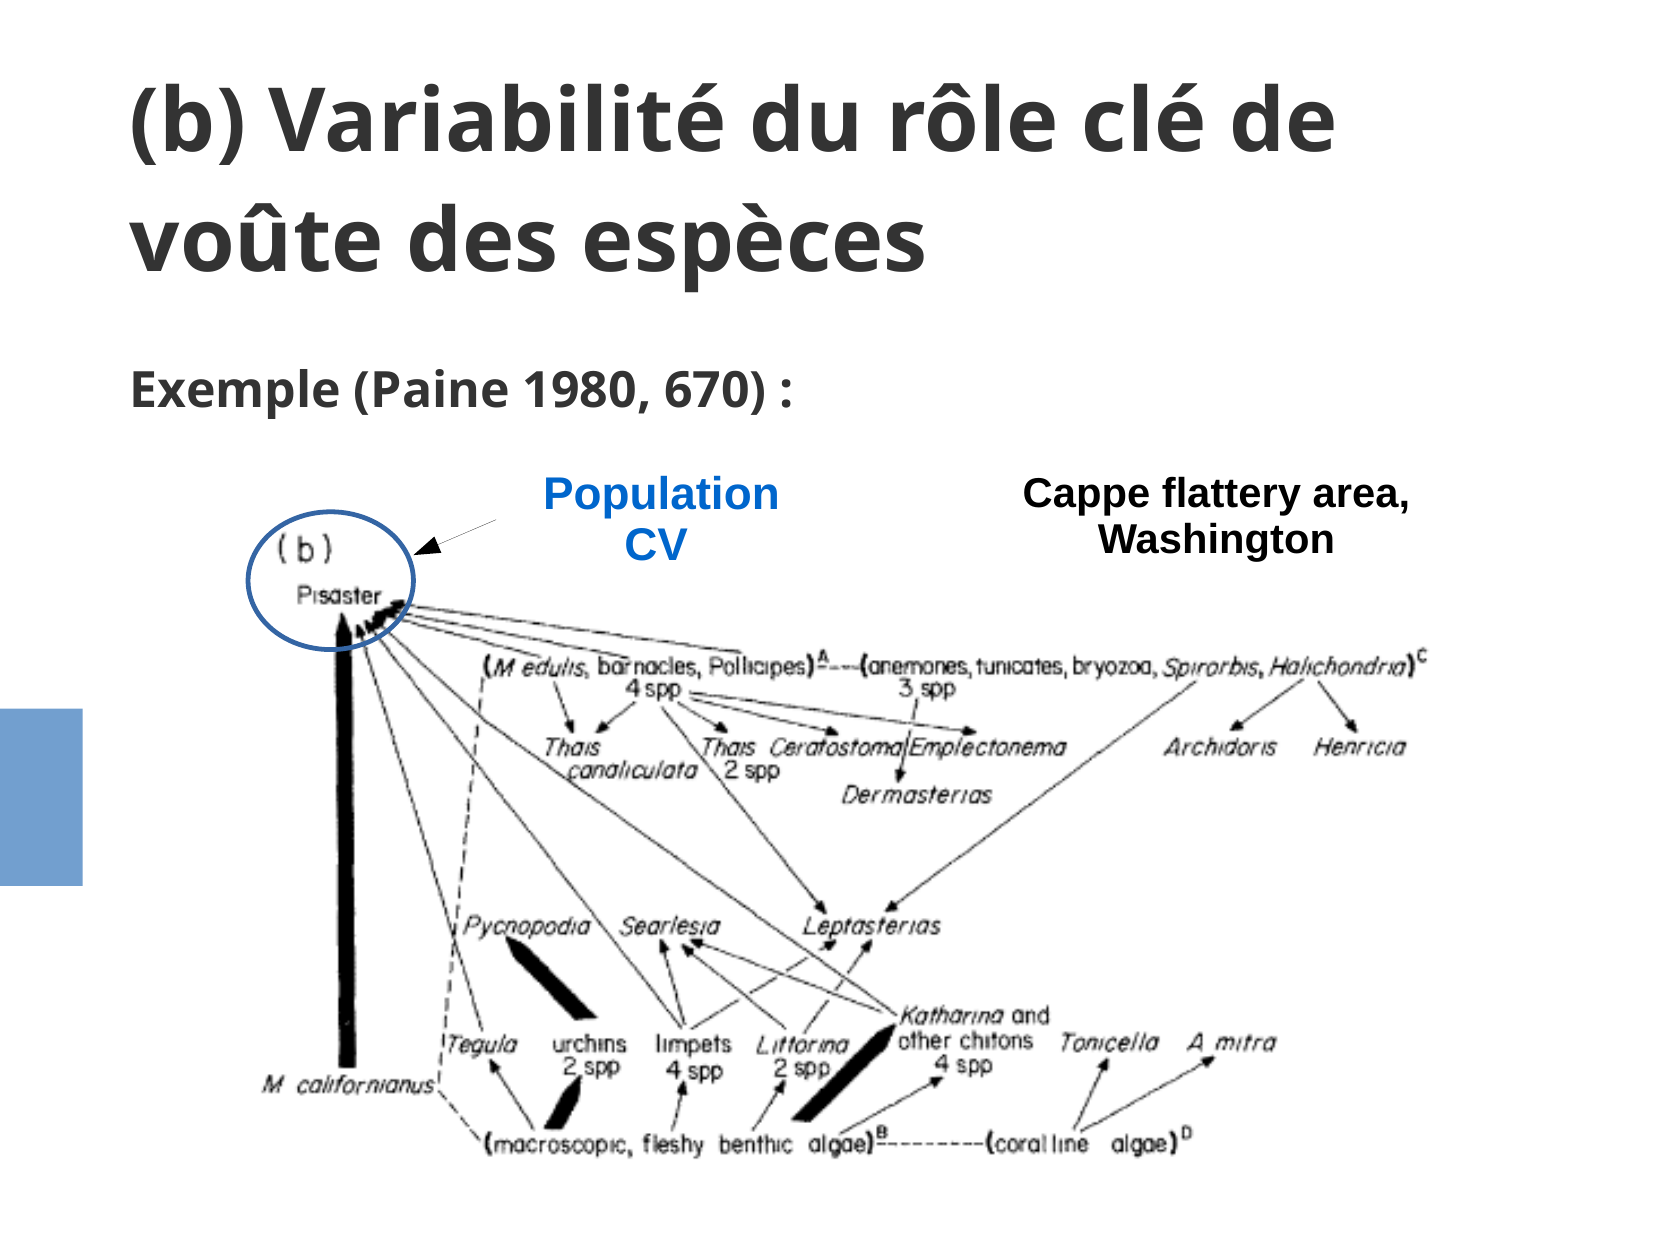

# (b) Variabilité du rôle clé de voûte des espèces
Exemple (Paine 1980, 670) :
Population
CV
Cappe flattery area, Washington